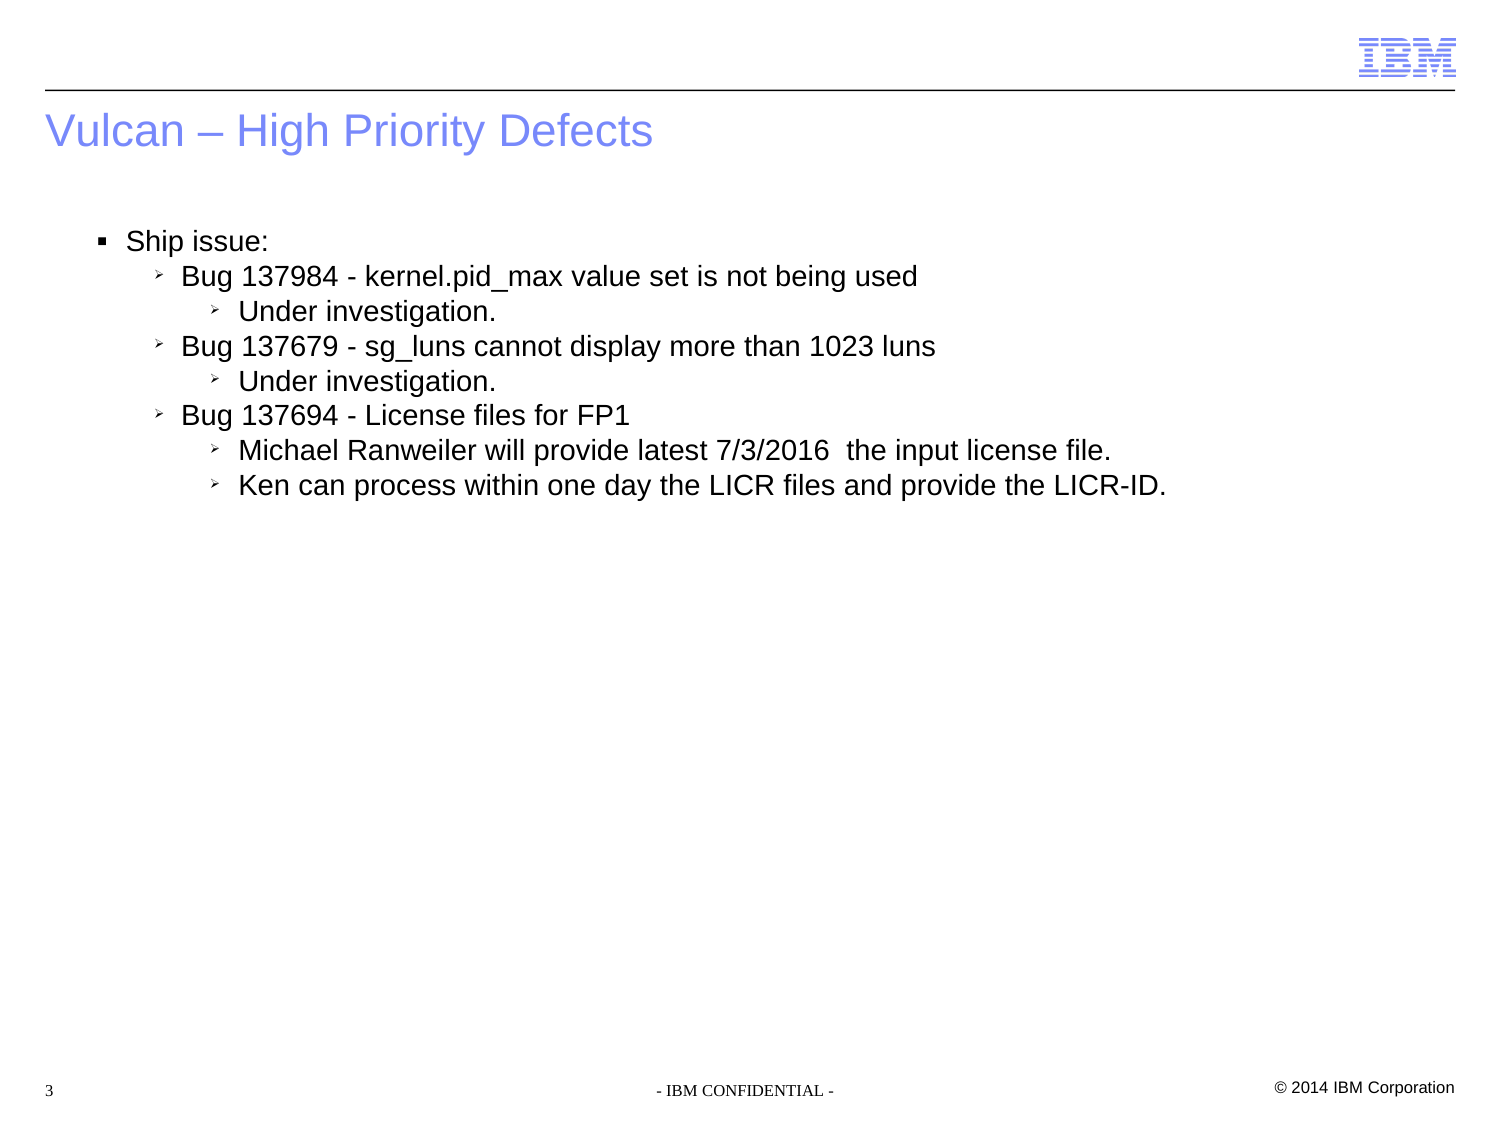

# Vulcan – High Priority Defects
Ship issue:
Bug 137984 - kernel.pid_max value set is not being used
Under investigation.
Bug 137679 - sg_luns cannot display more than 1023 luns
Under investigation.
Bug 137694 - License files for FP1
Michael Ranweiler will provide latest 7/3/2016 the input license file.
Ken can process within one day the LICR files and provide the LICR-ID.
3